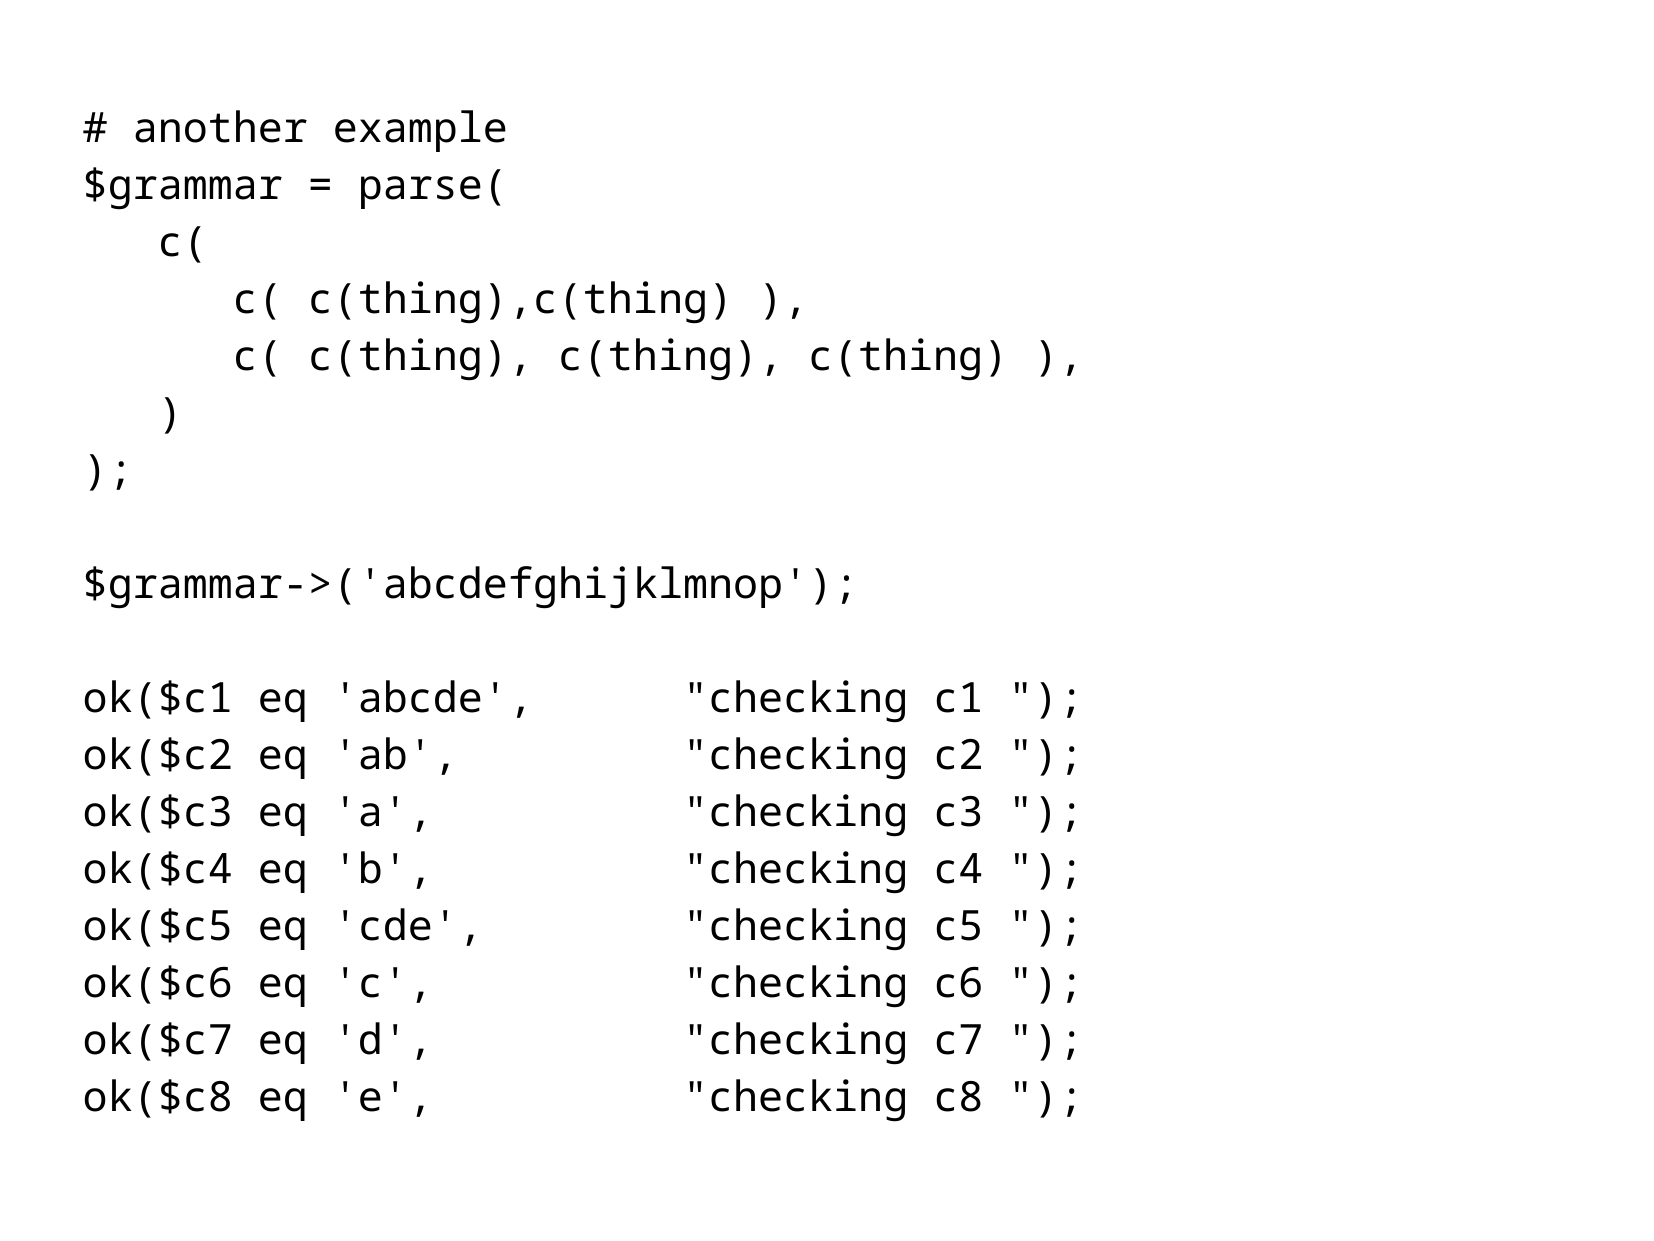

# # another example
$grammar = parse(
	c(
		c( c(thing),c(thing) ),
		c( c(thing), c(thing), c(thing) ),
	)
);
$grammar->('abcdefghijklmnop');
ok($c1 eq 'abcde', "checking c1 ");
ok($c2 eq 'ab', "checking c2 ");
ok($c3 eq 'a', "checking c3 ");
ok($c4 eq 'b', "checking c4 ");
ok($c5 eq 'cde', "checking c5 ");
ok($c6 eq 'c', "checking c6 ");
ok($c7 eq 'd', "checking c7 ");
ok($c8 eq 'e', "checking c8 ");